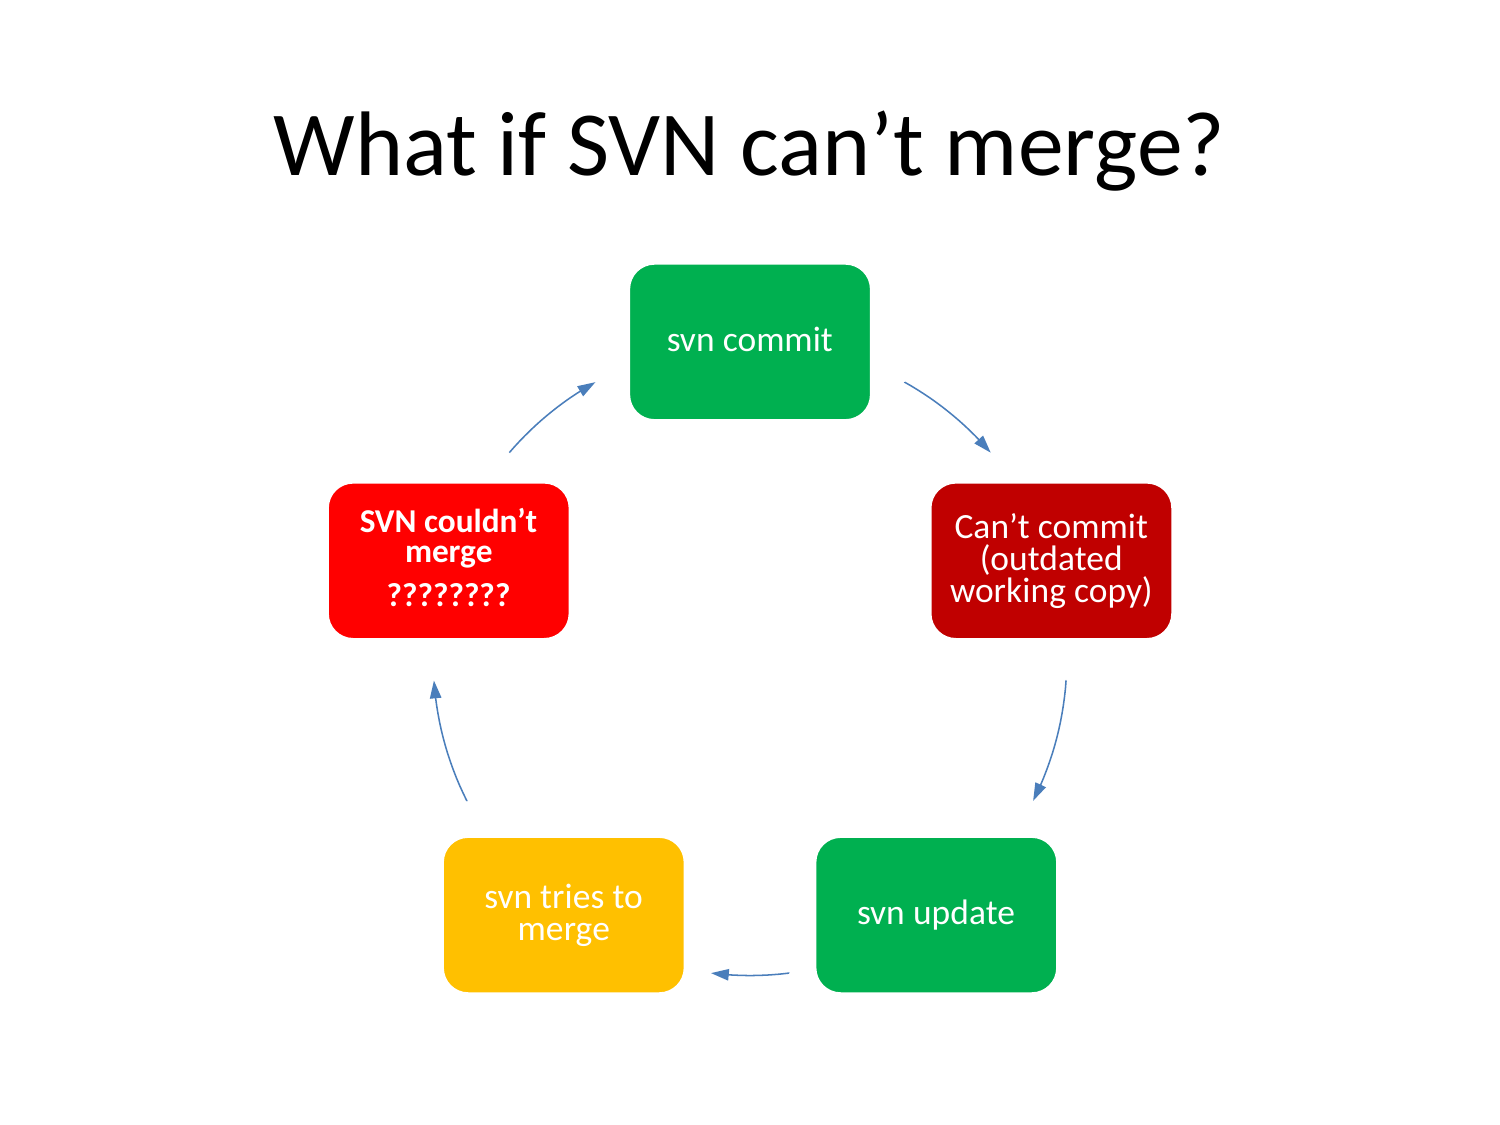

# What if SVN can’t merge?
svn commit
SVN couldn’t merge
????????
Can’t commit (outdated working copy)
svn tries to merge
svn update